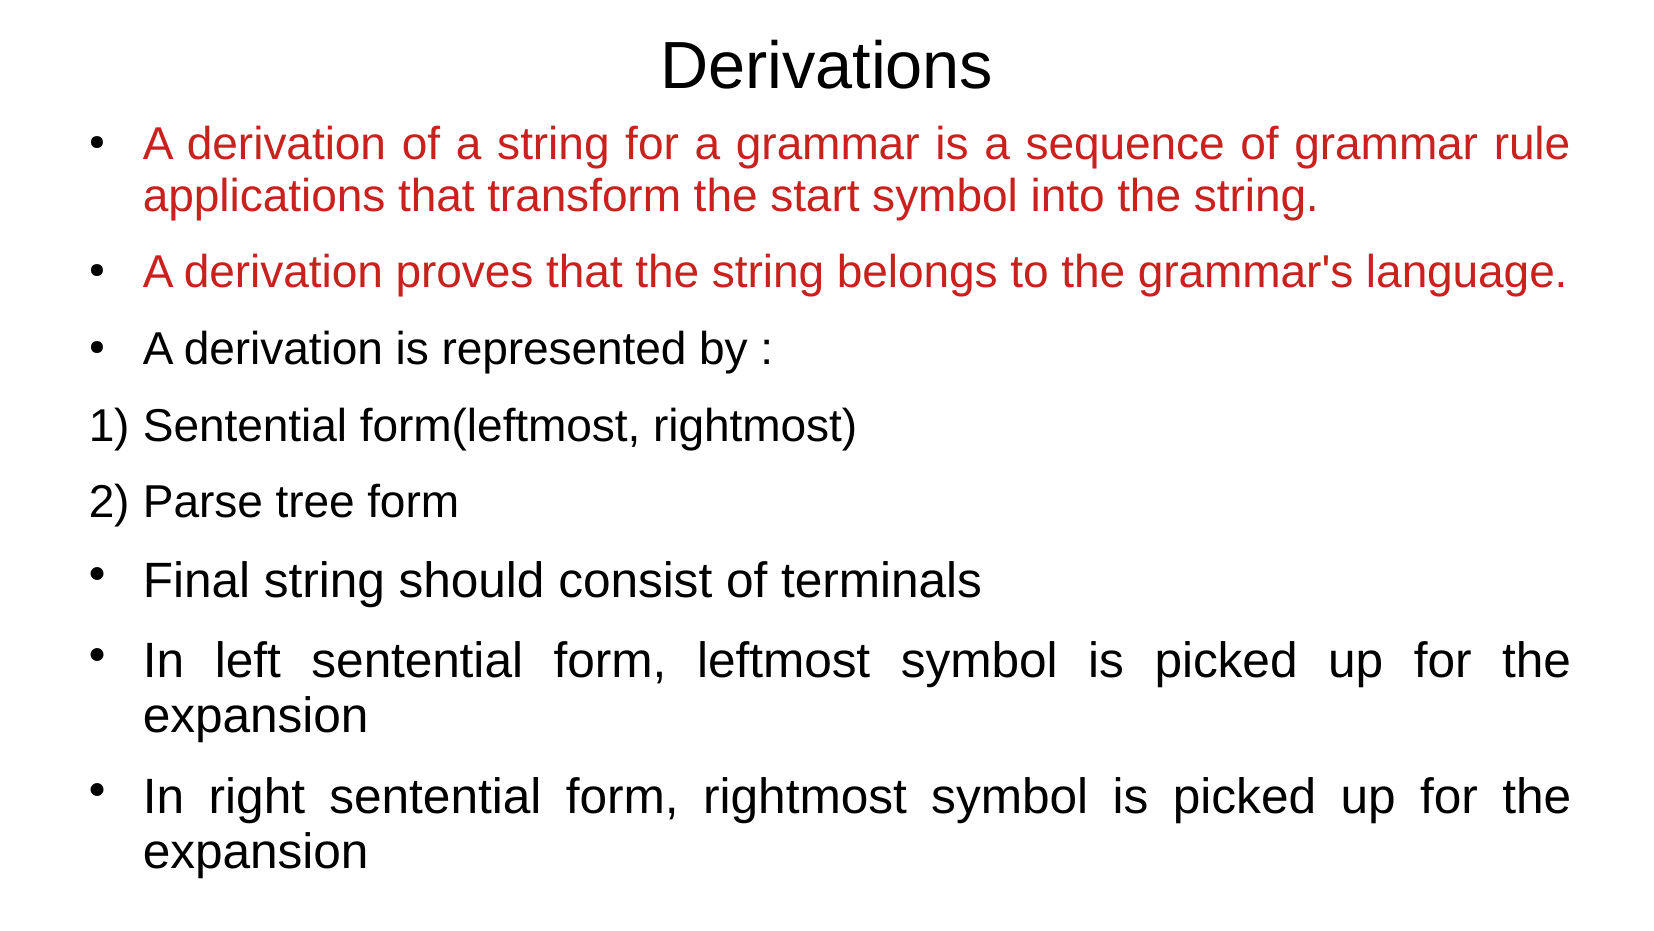

# Derivations
A derivation of a string for a grammar is a sequence of grammar rule applications that transform the start symbol into the string.
A derivation proves that the string belongs to the grammar's language.
A derivation is represented by :
Sentential form(leftmost, rightmost)
Parse tree form
Final string should consist of terminals
In left sentential form, leftmost symbol is picked up for the expansion
In right sentential form, rightmost symbol is picked up for the expansion